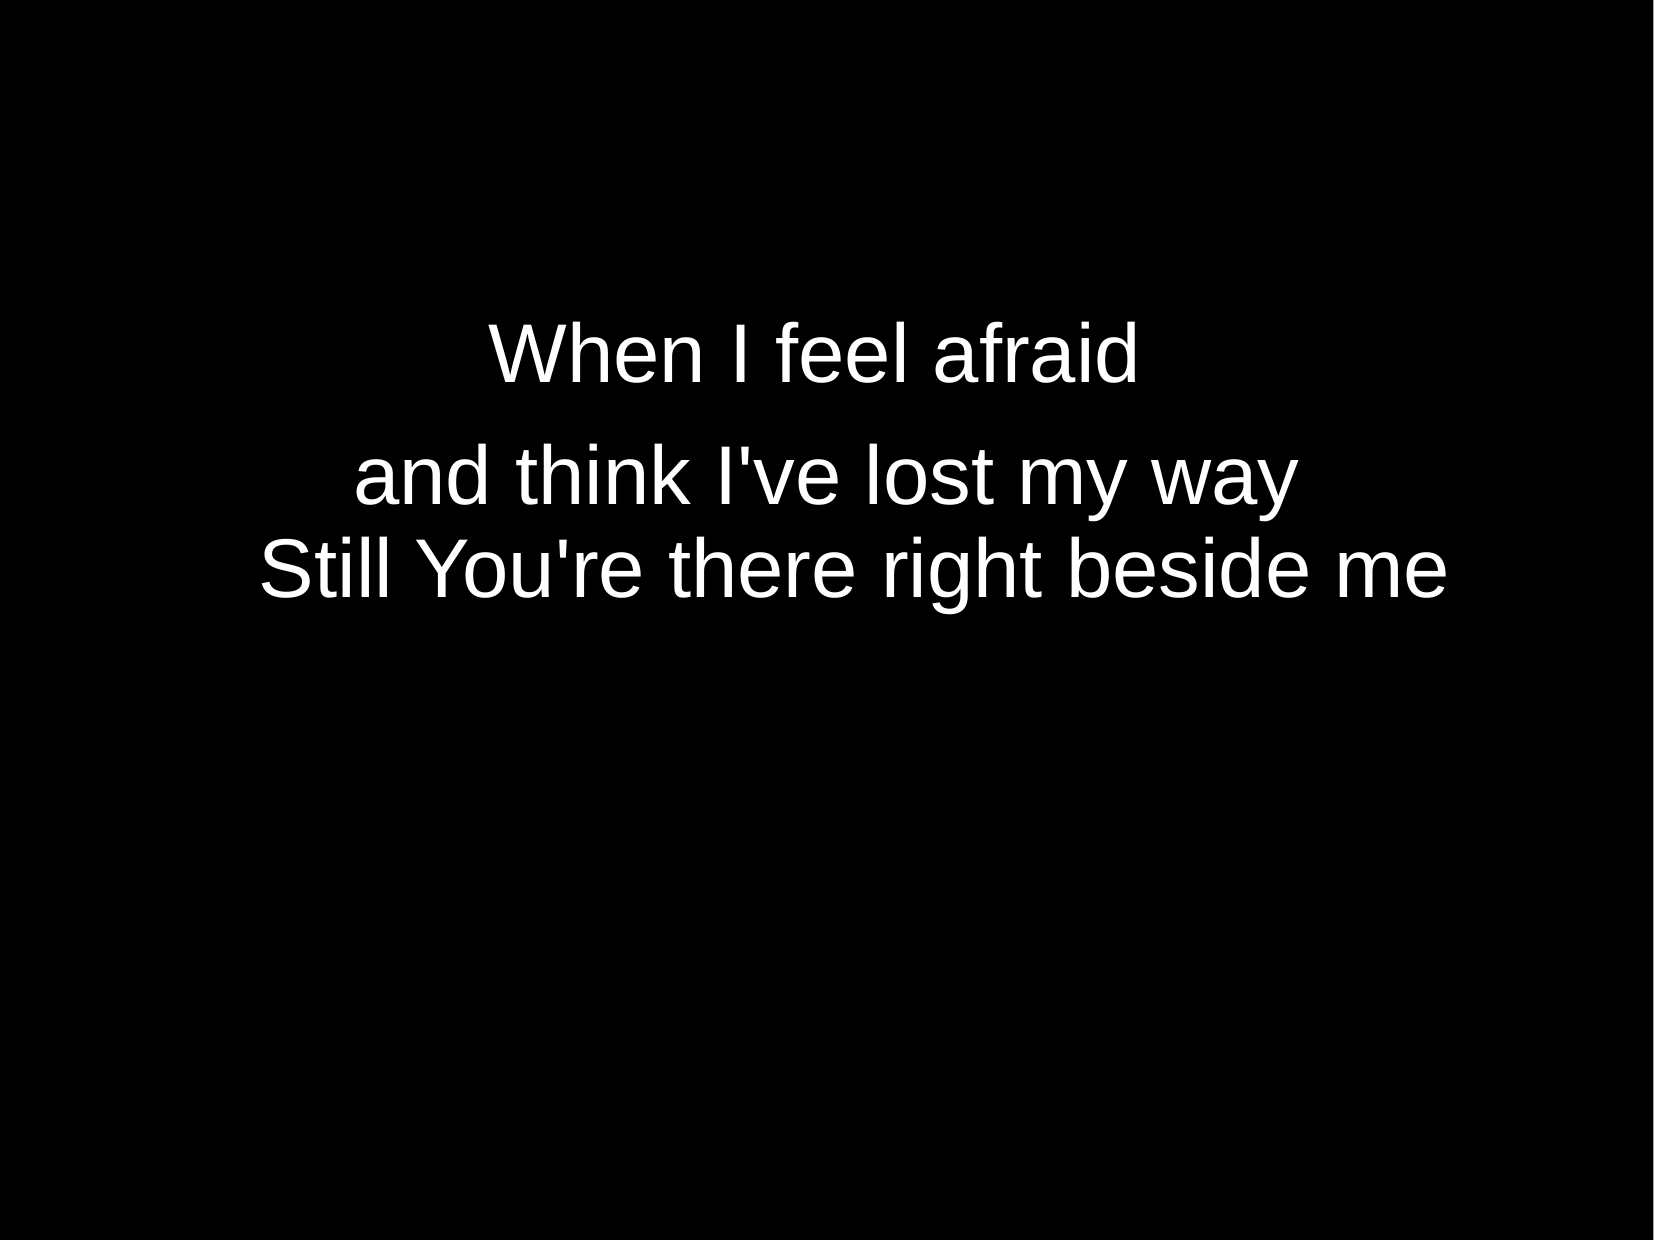

#
When I feel afraid
and think I've lost my way
Still You're there right beside me